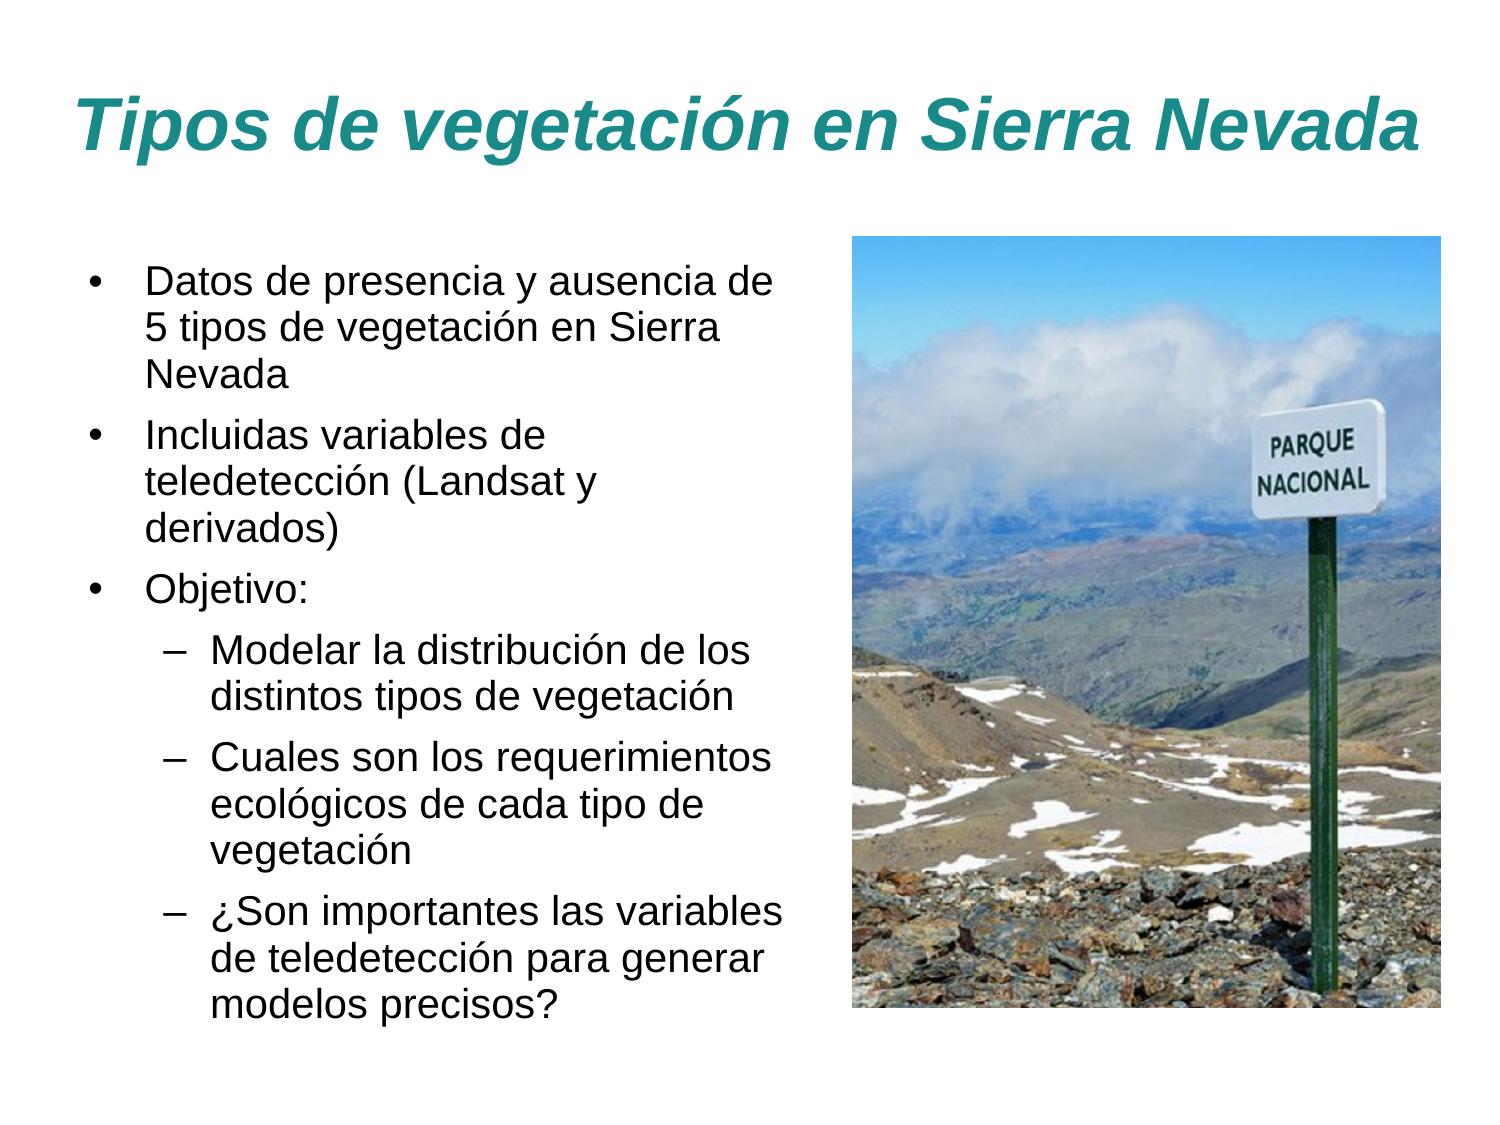

# Tipos de vegetación en Sierra Nevada
Datos de presencia y ausencia de 5 tipos de vegetación en Sierra Nevada
Incluidas variables de teledetección (Landsat y derivados)
Objetivo:
Modelar la distribución de los distintos tipos de vegetación
Cuales son los requerimientos ecológicos de cada tipo de vegetación
¿Son importantes las variables de teledetección para generar modelos precisos?